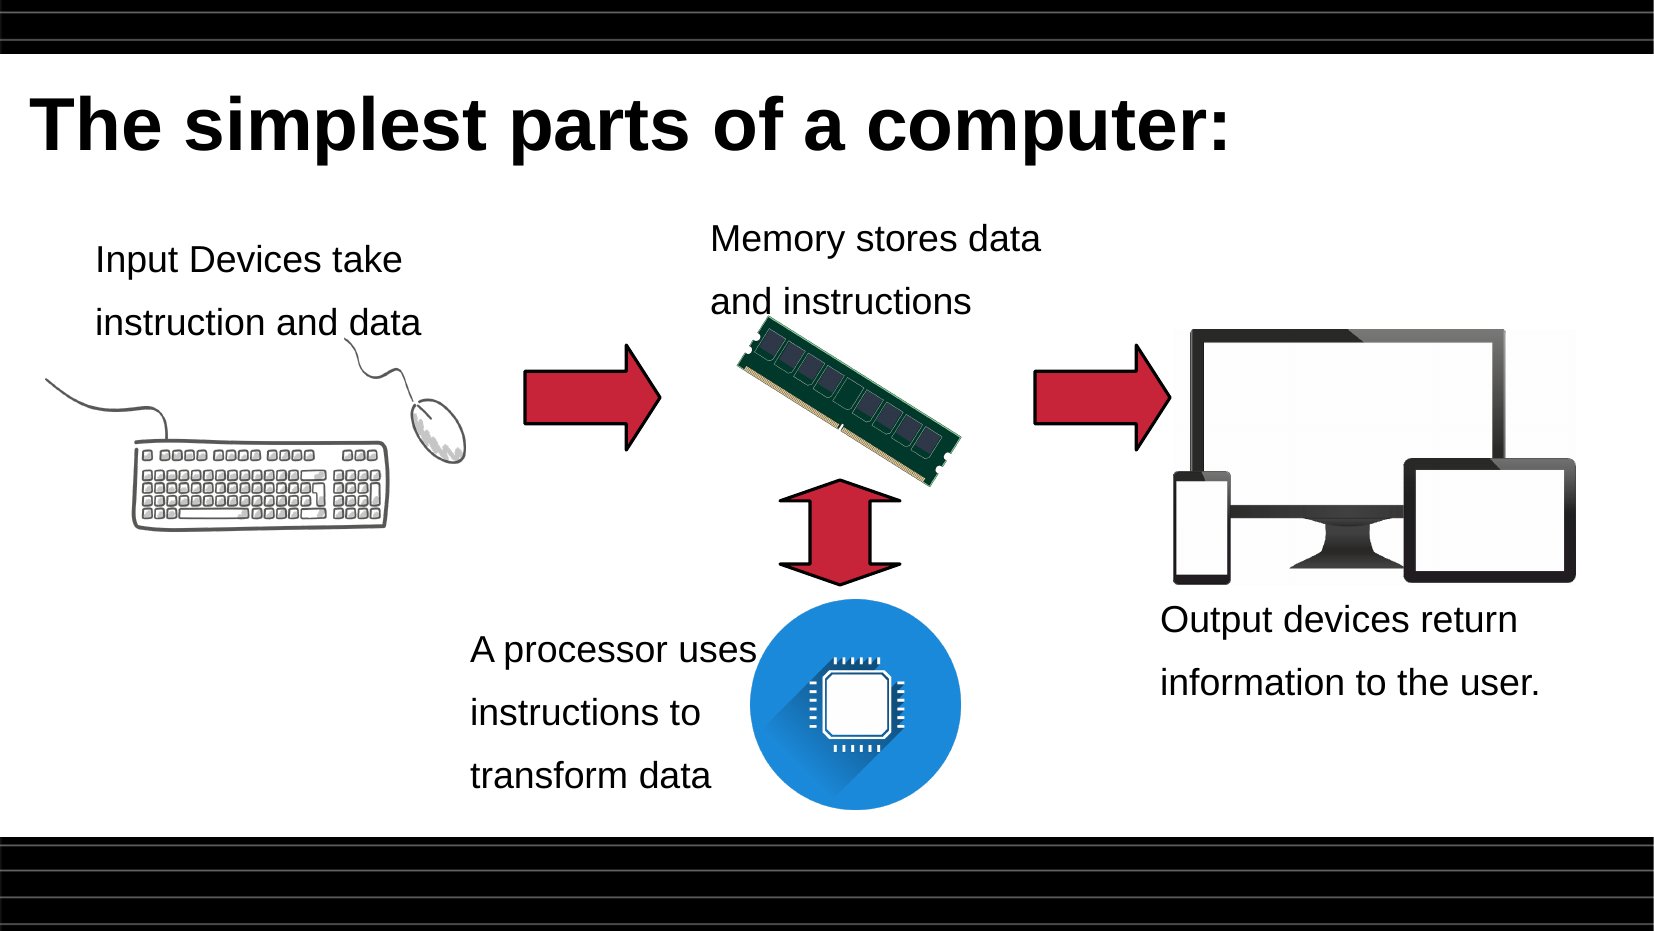

The simplest parts of a computer:
Memory stores data and instructions
Input Devices take instruction and data
Output devices return information to the user.
A processor uses instructions to transform data